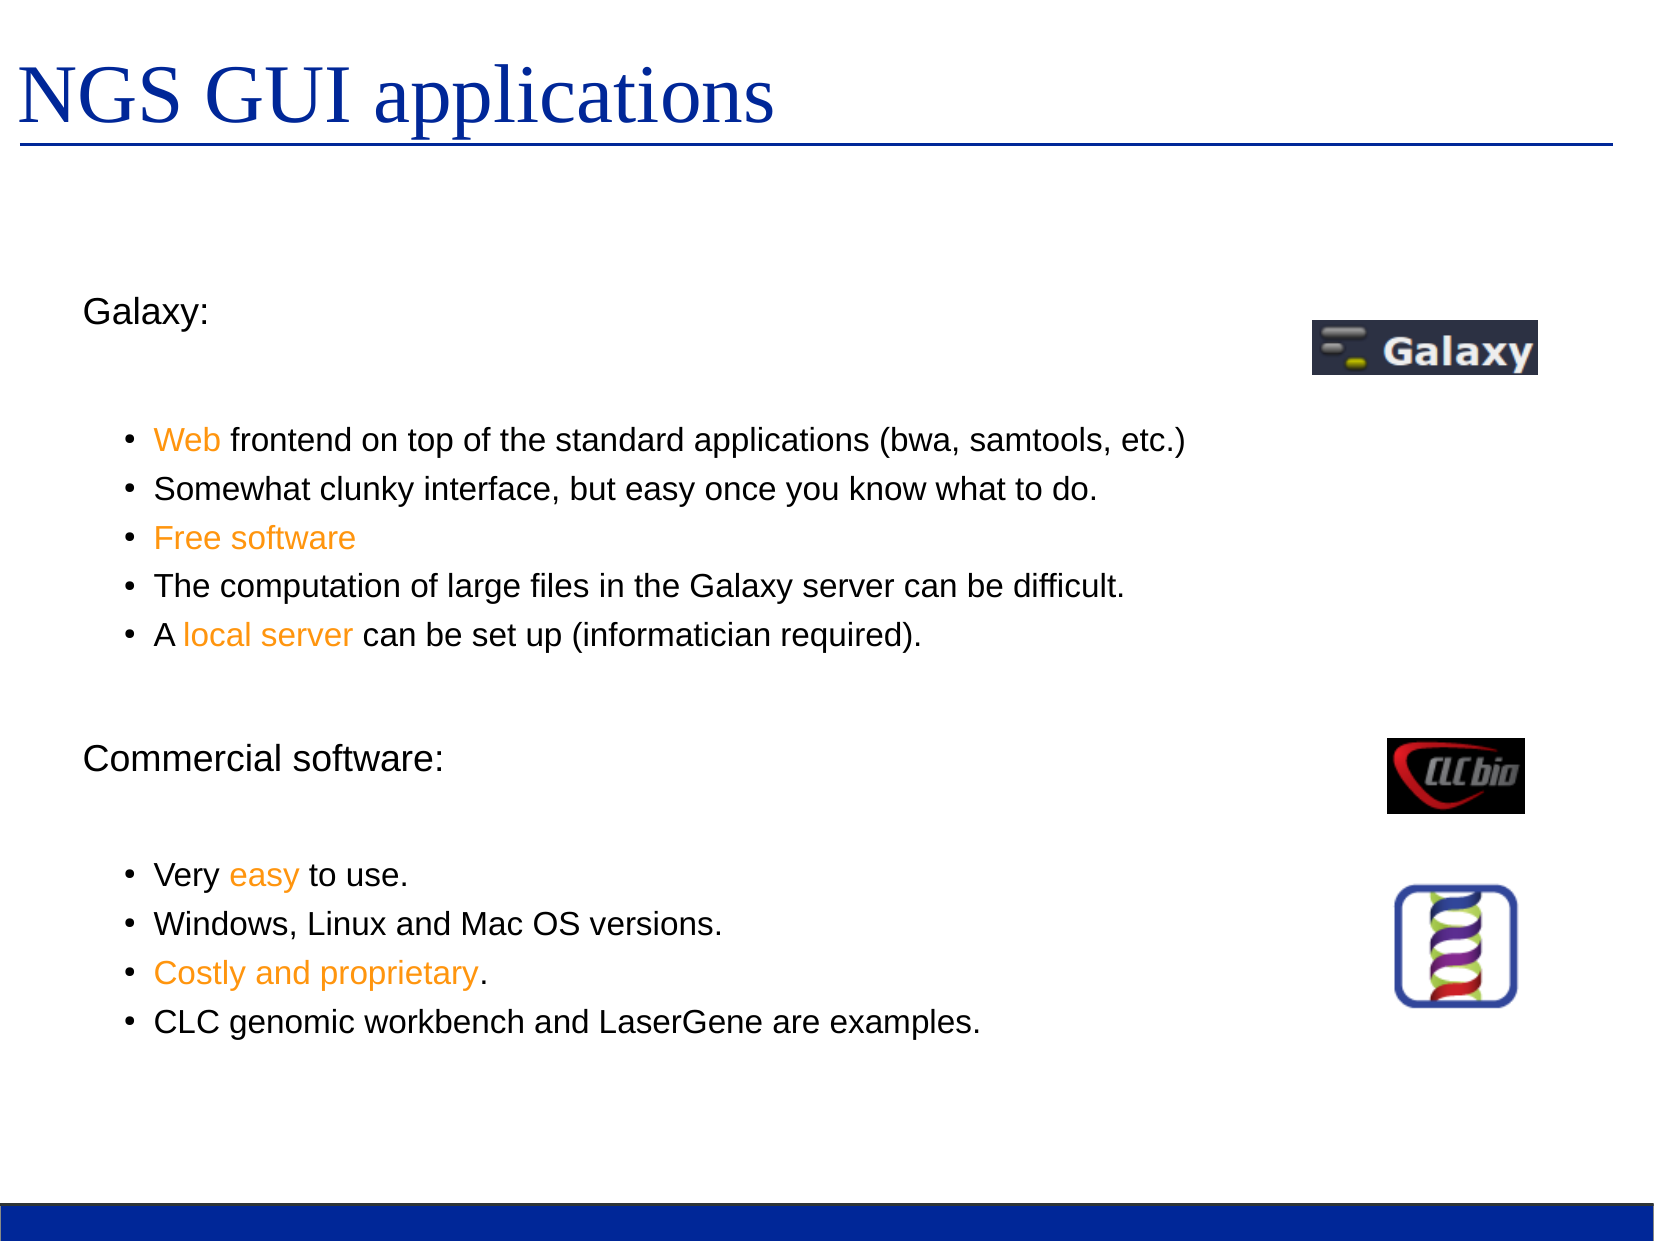

# NGS GUI applications
Galaxy:
Web frontend on top of the standard applications (bwa, samtools, etc.)
Somewhat clunky interface, but easy once you know what to do.
Free software
The computation of large files in the Galaxy server can be difficult.
A local server can be set up (informatician required).
Commercial software:
Very easy to use.
Windows, Linux and Mac OS versions.
Costly and proprietary.
CLC genomic workbench and LaserGene are examples.